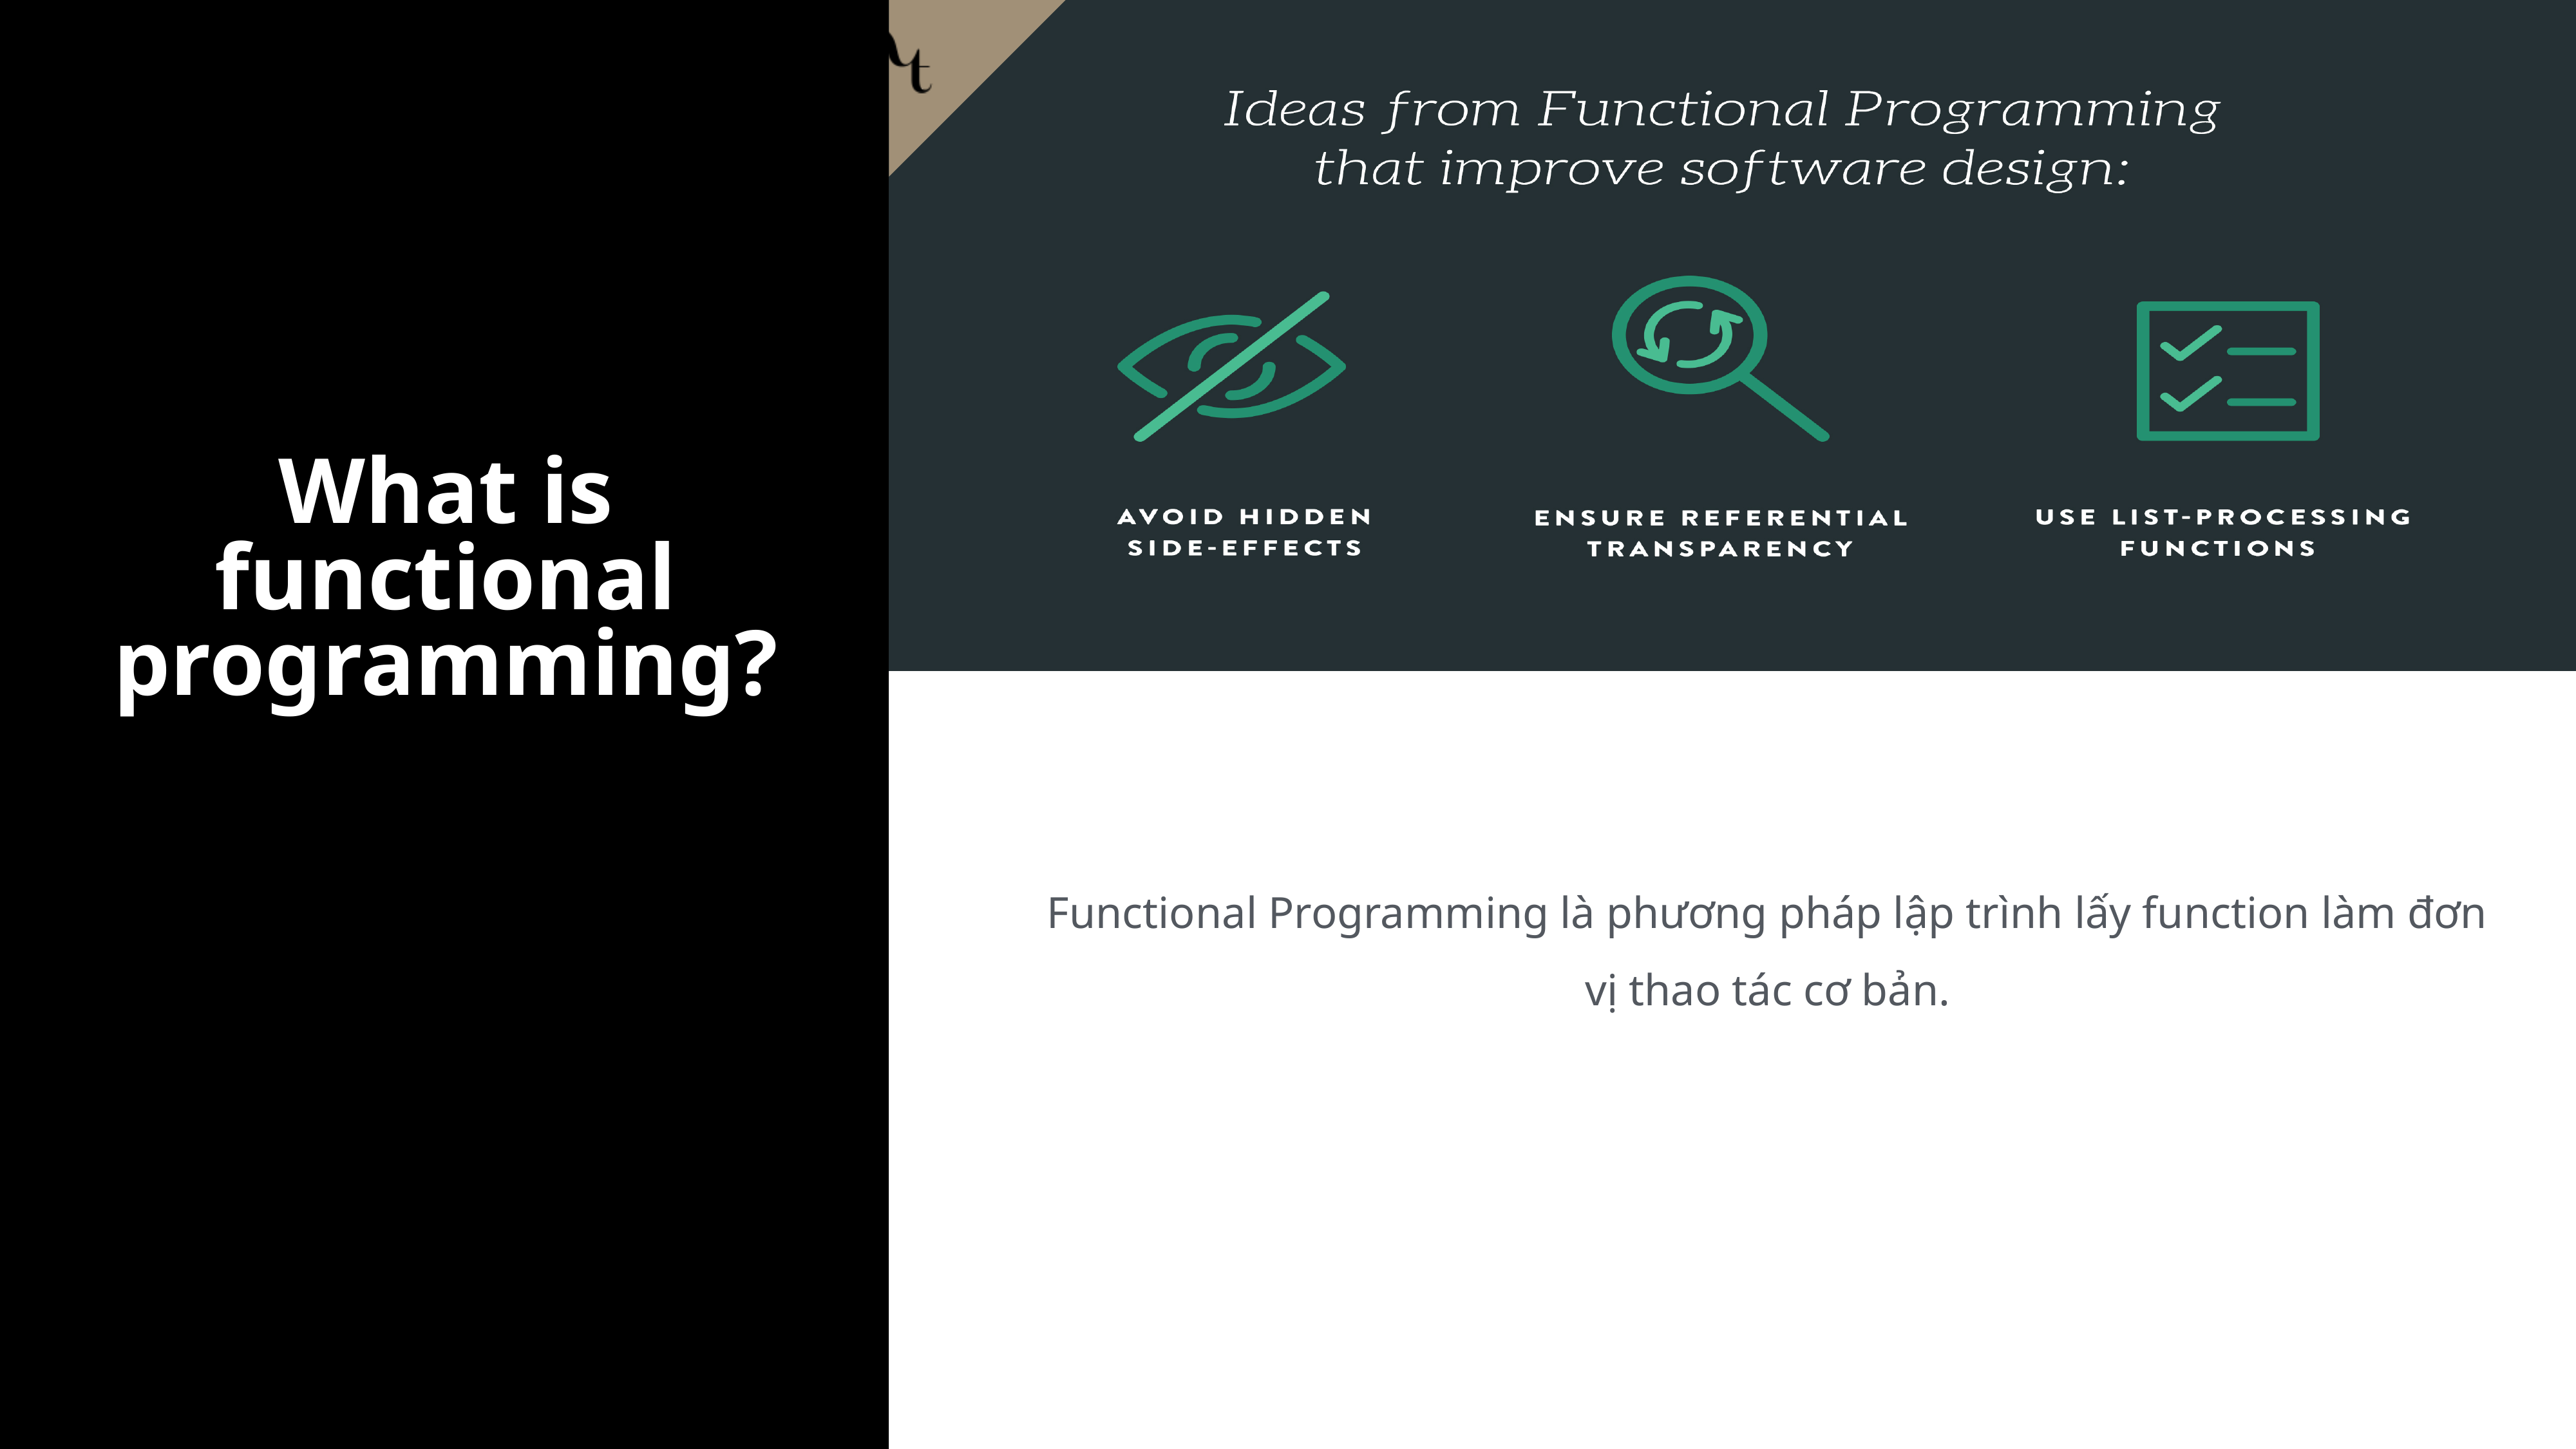

What is functional programming?
Functional Programming là phương pháp lập trình lấy function làm đơn vị thao tác cơ bản.